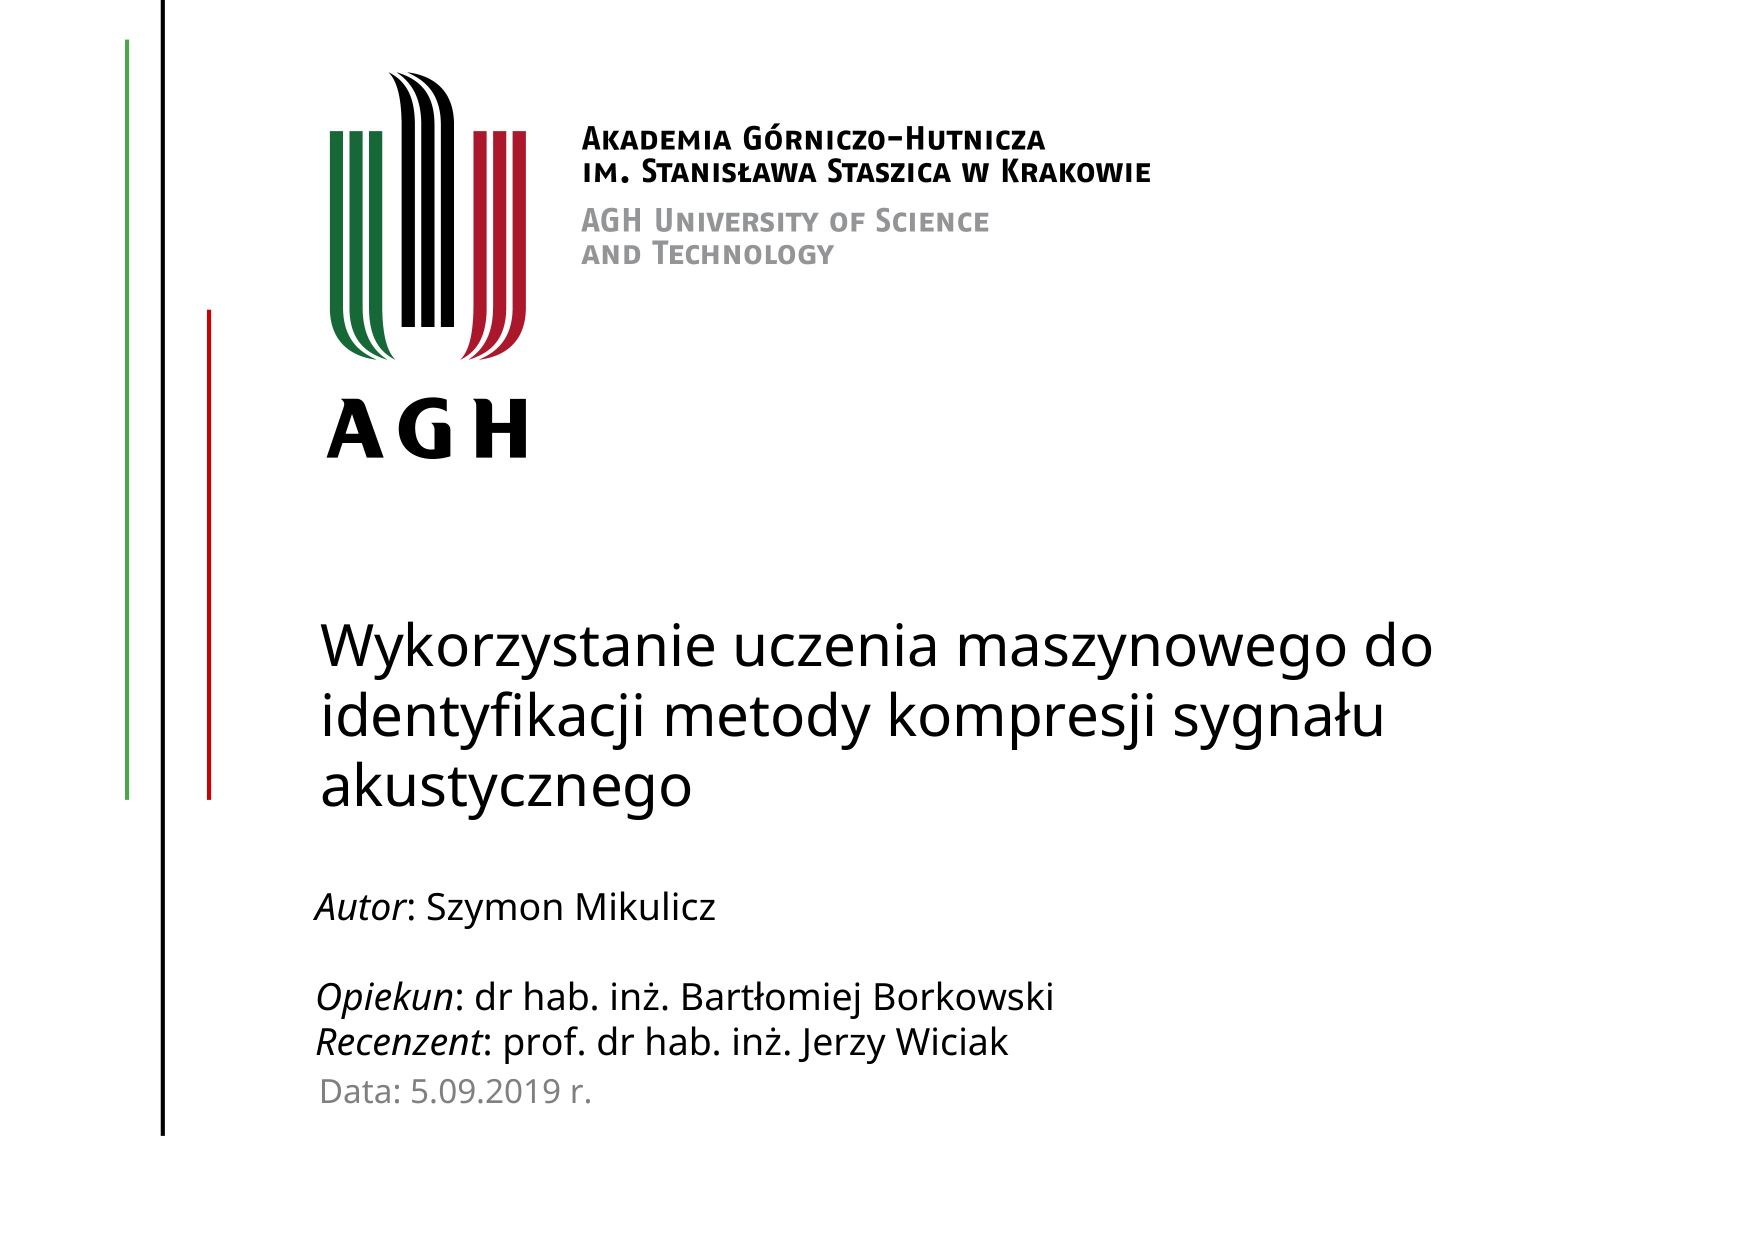

Wykorzystanie uczenia maszynowego do identyfikacji metody kompresji sygnału akustycznego
Autor: Szymon Mikulicz
Opiekun: dr hab. inż. Bartłomiej Borkowski
Recenzent: prof. dr hab. inż. Jerzy Wiciak
Data: 5.09.2019 r.